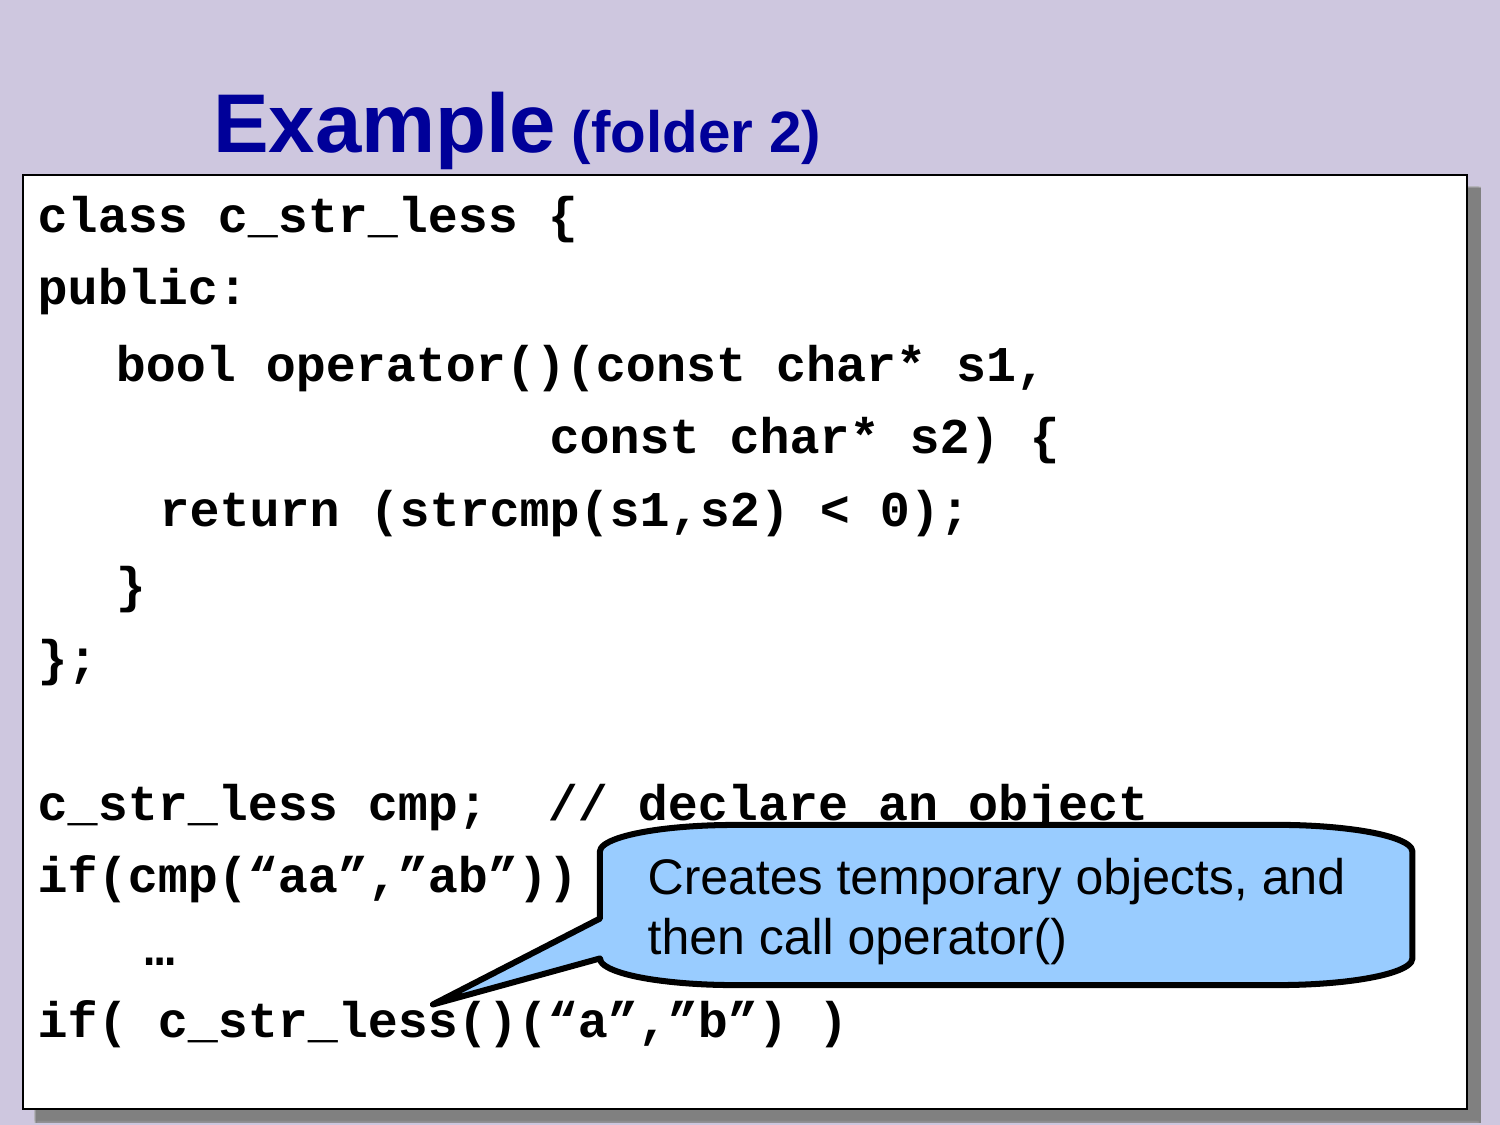

# Example (folder 2)
class c_str_less {
public:
bool operator()(const char* s1,
 	 const char* s2) {
		return (strcmp(s1,s2) < 0);
}
};
c_str_less cmp; // declare an object
if(cmp(“aa”,”ab”))
	 …
if( c_str_less()(“a”,”b”) )
Creates temporary objects, and
then call operator()